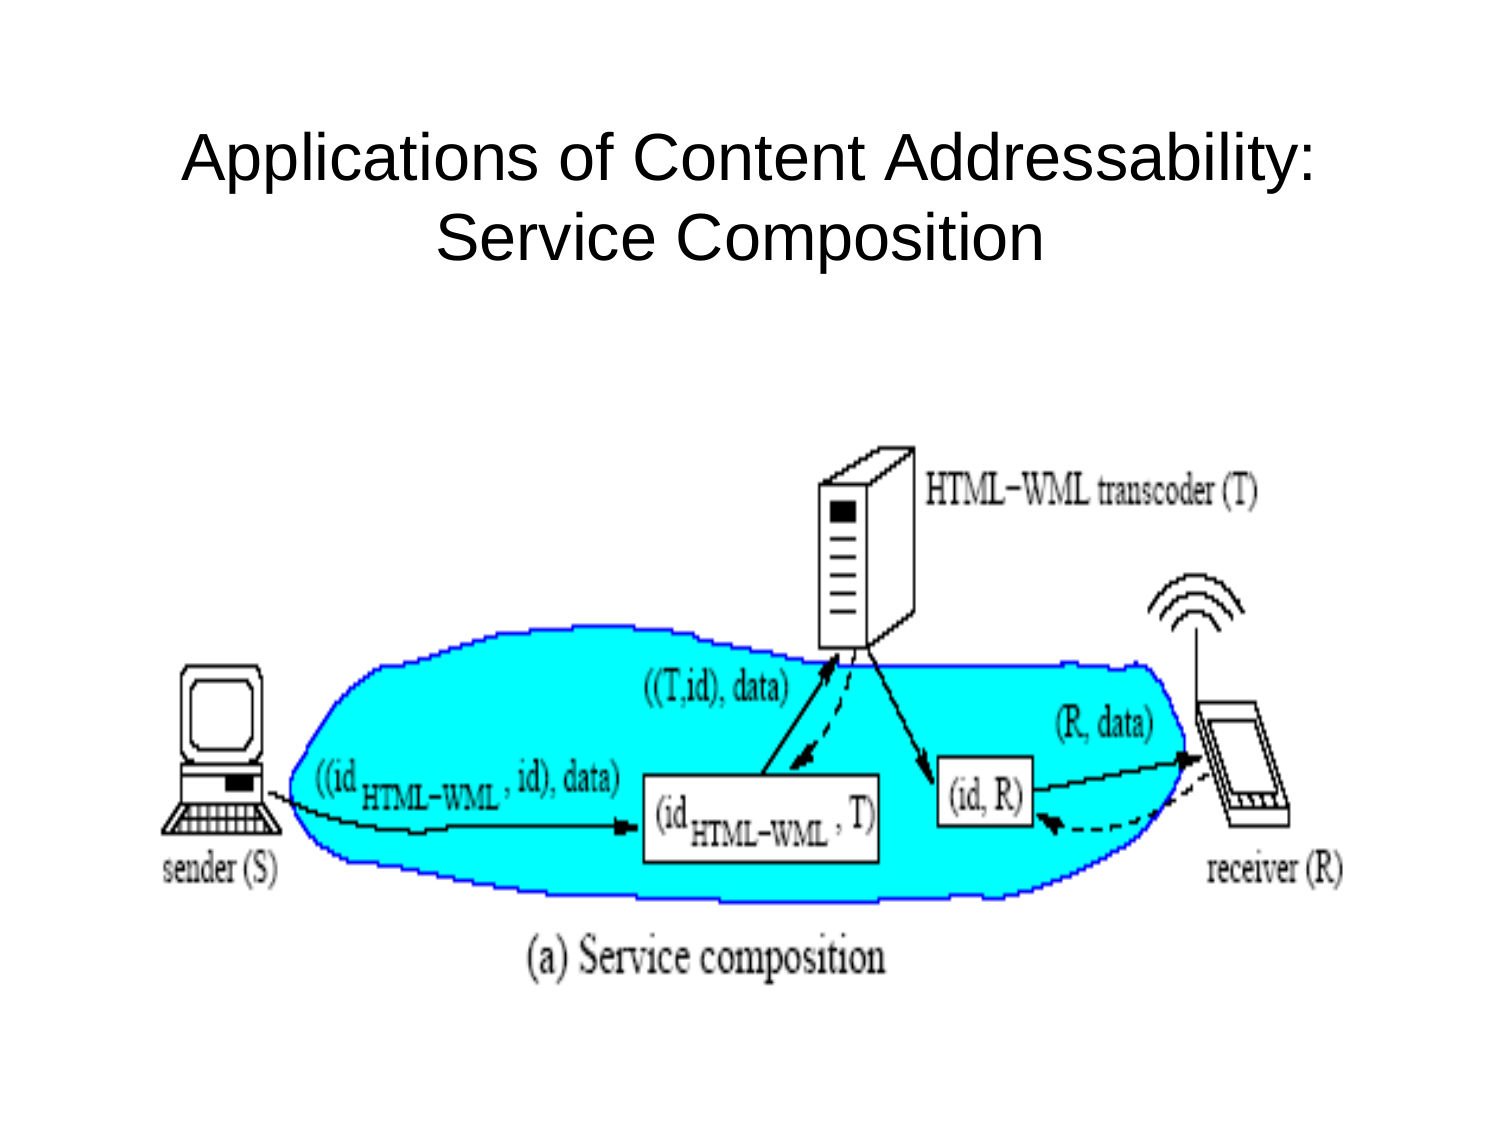

# Applications of Content Addressability: Service Composition